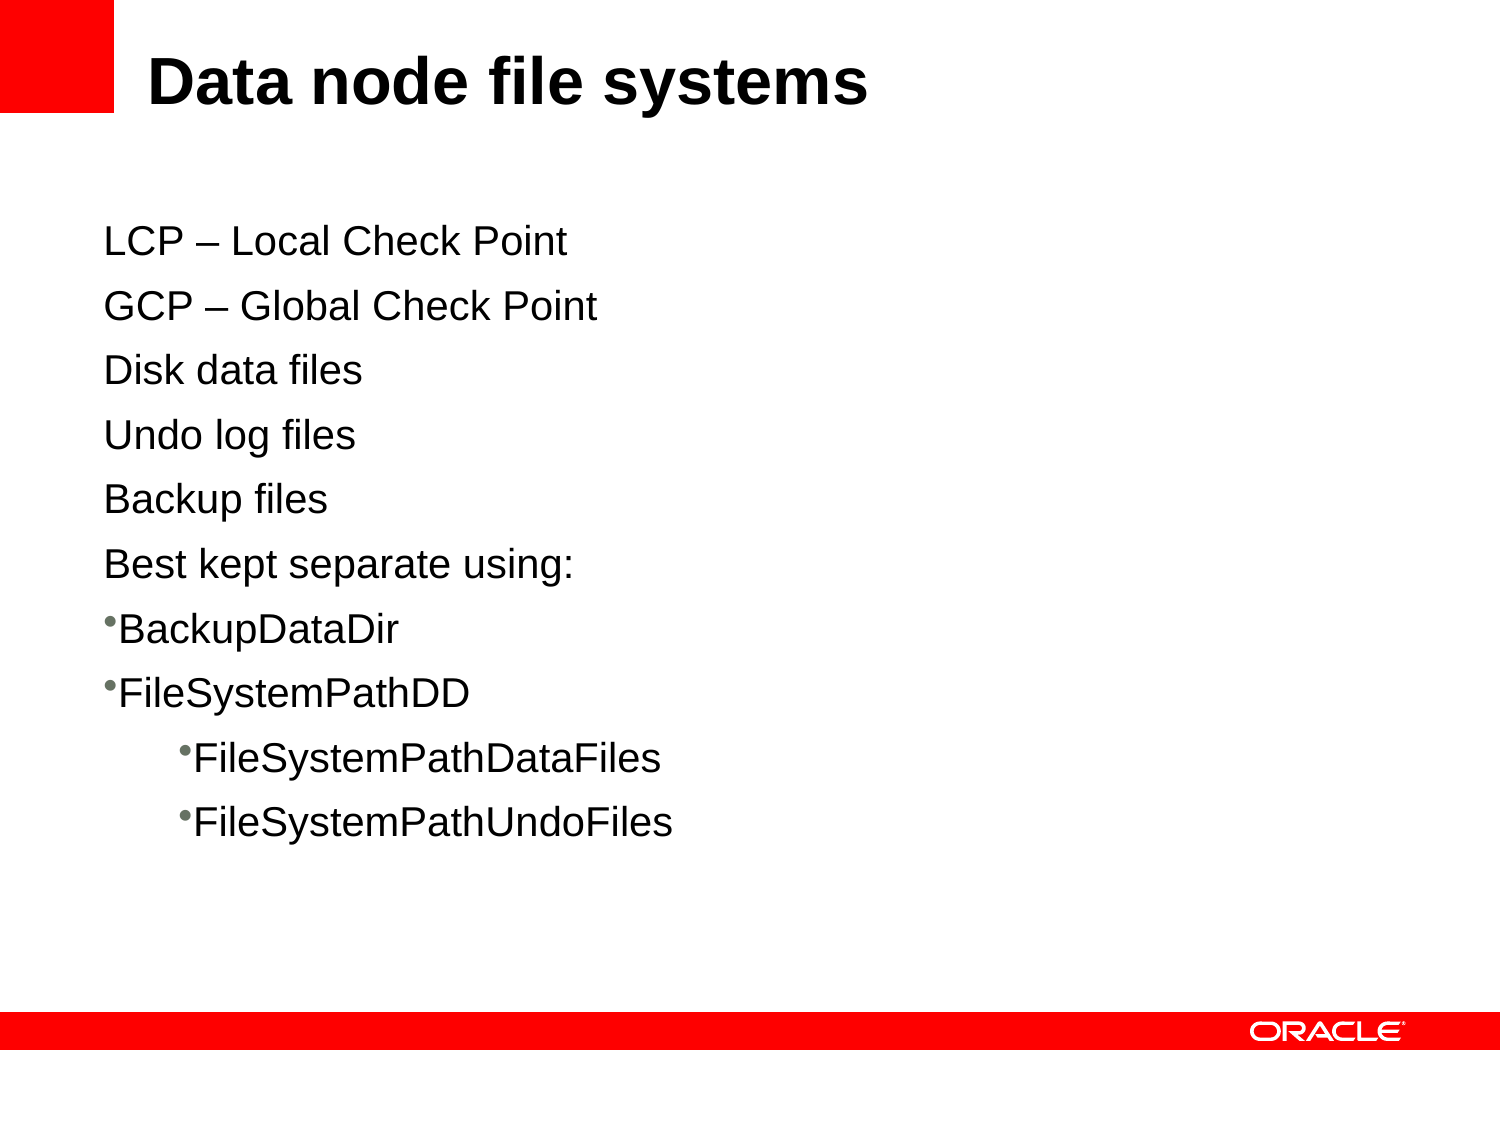

# Data node file systems
LCP – Local Check Point
GCP – Global Check Point
Disk data files
Undo log files
Backup files
Best kept separate using:
BackupDataDir
FileSystemPathDD
FileSystemPathDataFiles
FileSystemPathUndoFiles